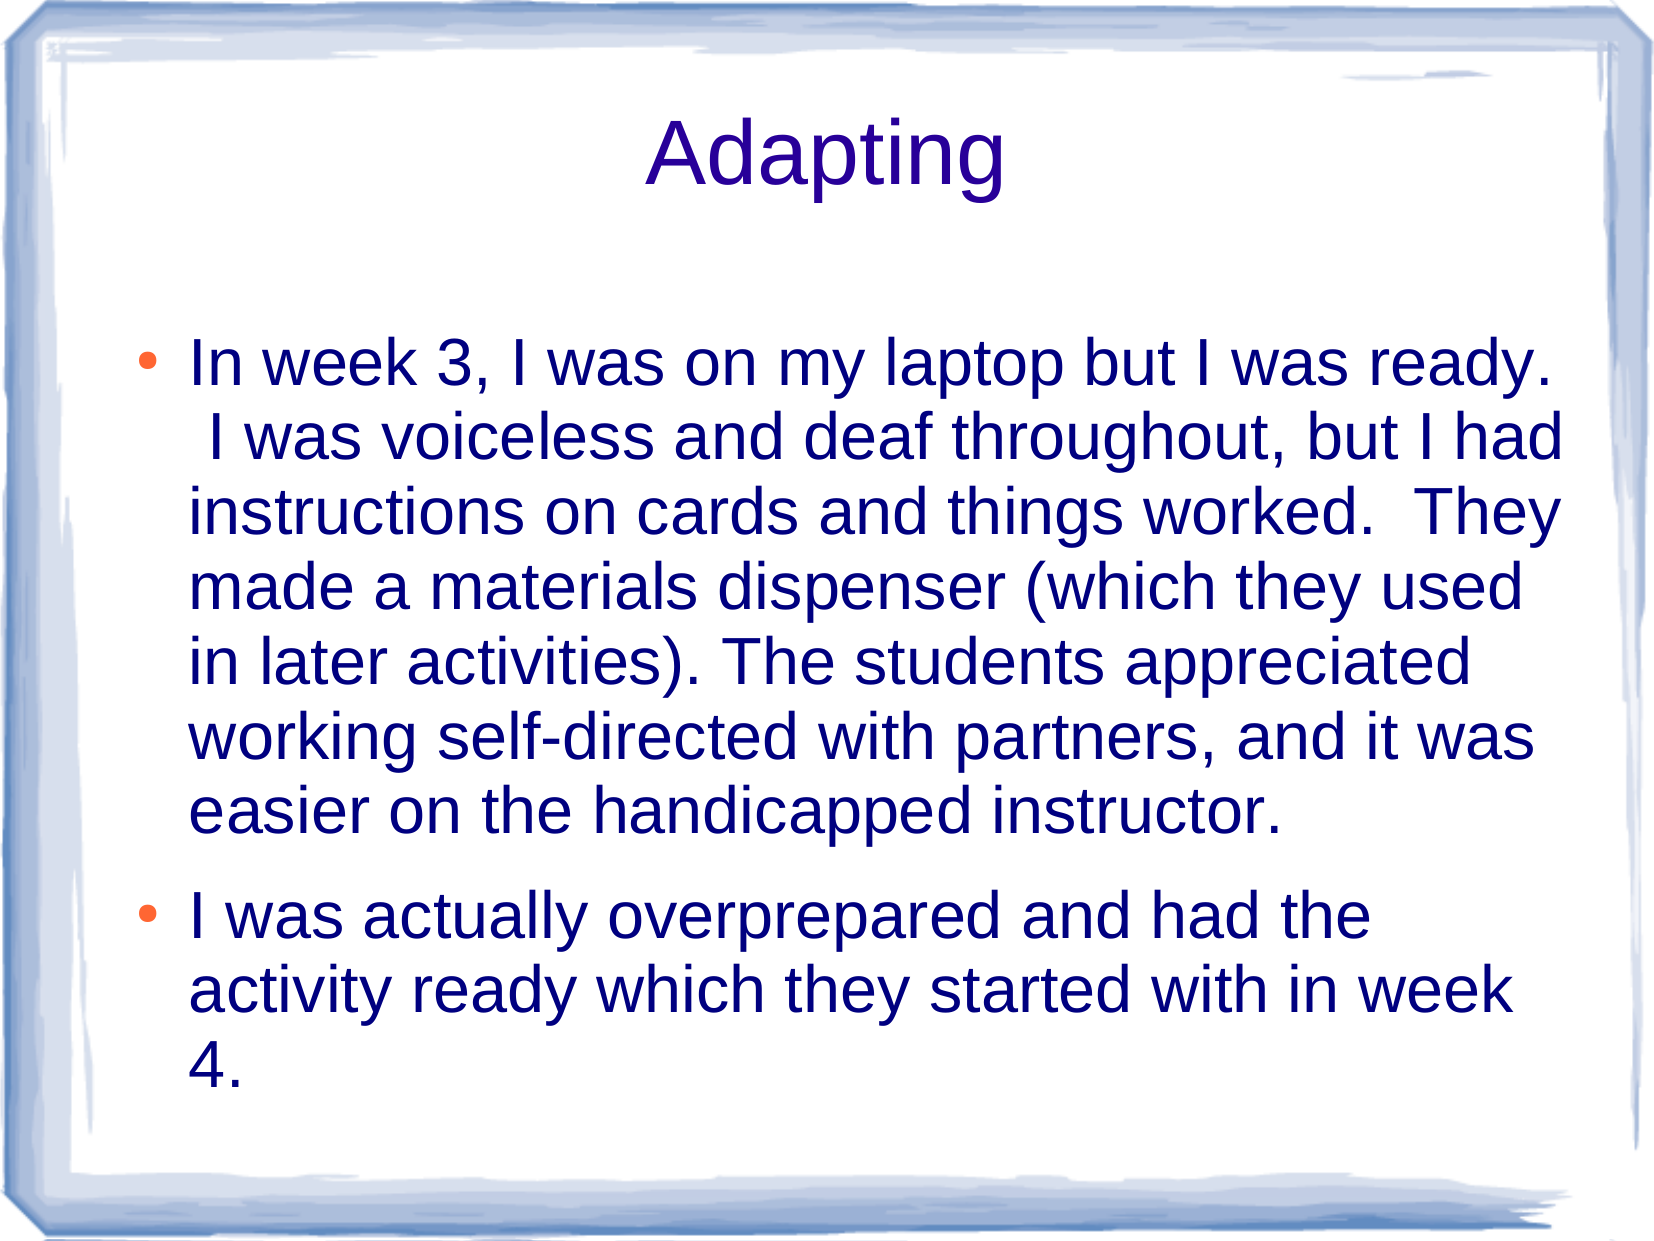

# Adapting
In week 3, I was on my laptop but I was ready. I was voiceless and deaf throughout, but I had instructions on cards and things worked. They made a materials dispenser (which they used in later activities). The students appreciated working self-directed with partners, and it was easier on the handicapped instructor.
I was actually overprepared and had the activity ready which they started with in week 4.